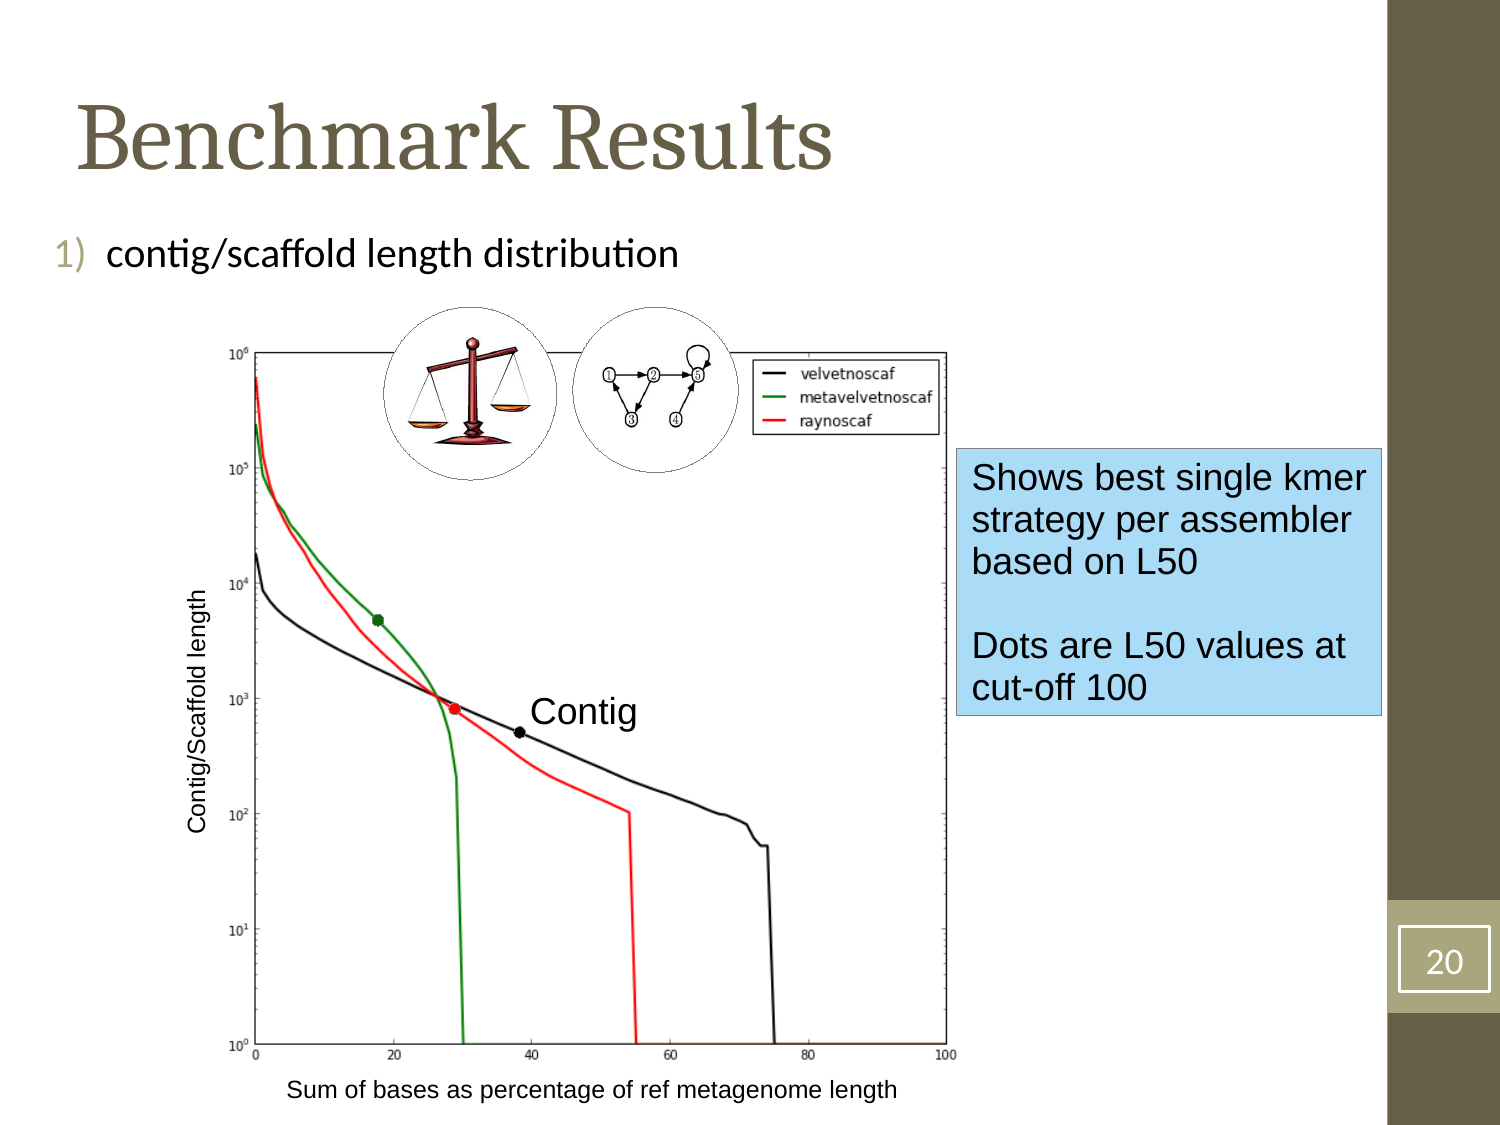

# Benchmark Results
contig/scaffold length distribution
Contig
Shows best single kmer
strategy per assembler
based on L50
Dots are L50 values at cut-off 100
Contig/Scaffold length
20
Sum of bases as percentage of ref metagenome length